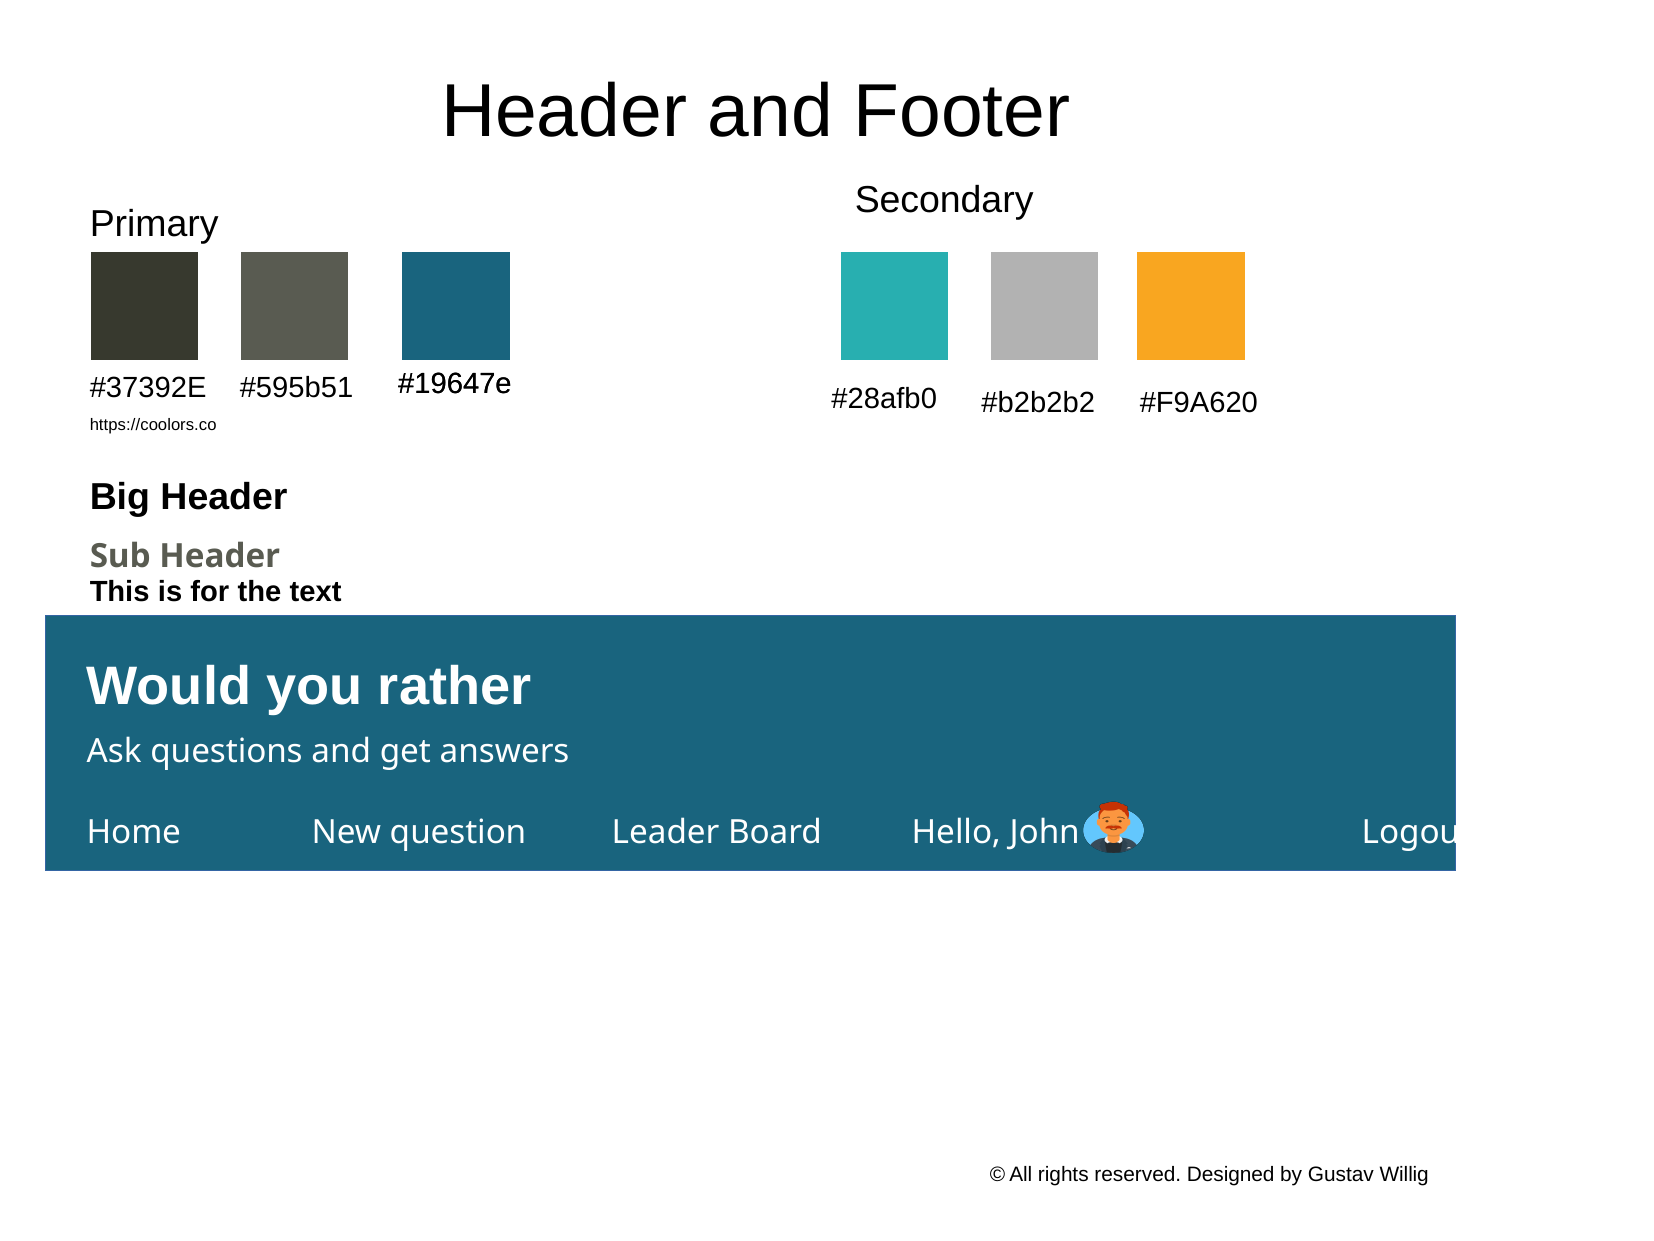

# Header and Footer
Secondary
Primary
#19647e
#19647e
#37392E
#595b51
#28afb0
#b2b2b2
#F9A620
https://coolors.co
Big Header
Sub Header
This is for the text
Would you rather
Ask questions and get answers
Would you rather
Ask questions and get answers
Home		New question		Leader Board		Hello, John 			Logout
© All rights reserved. Designed by Gustav Willig